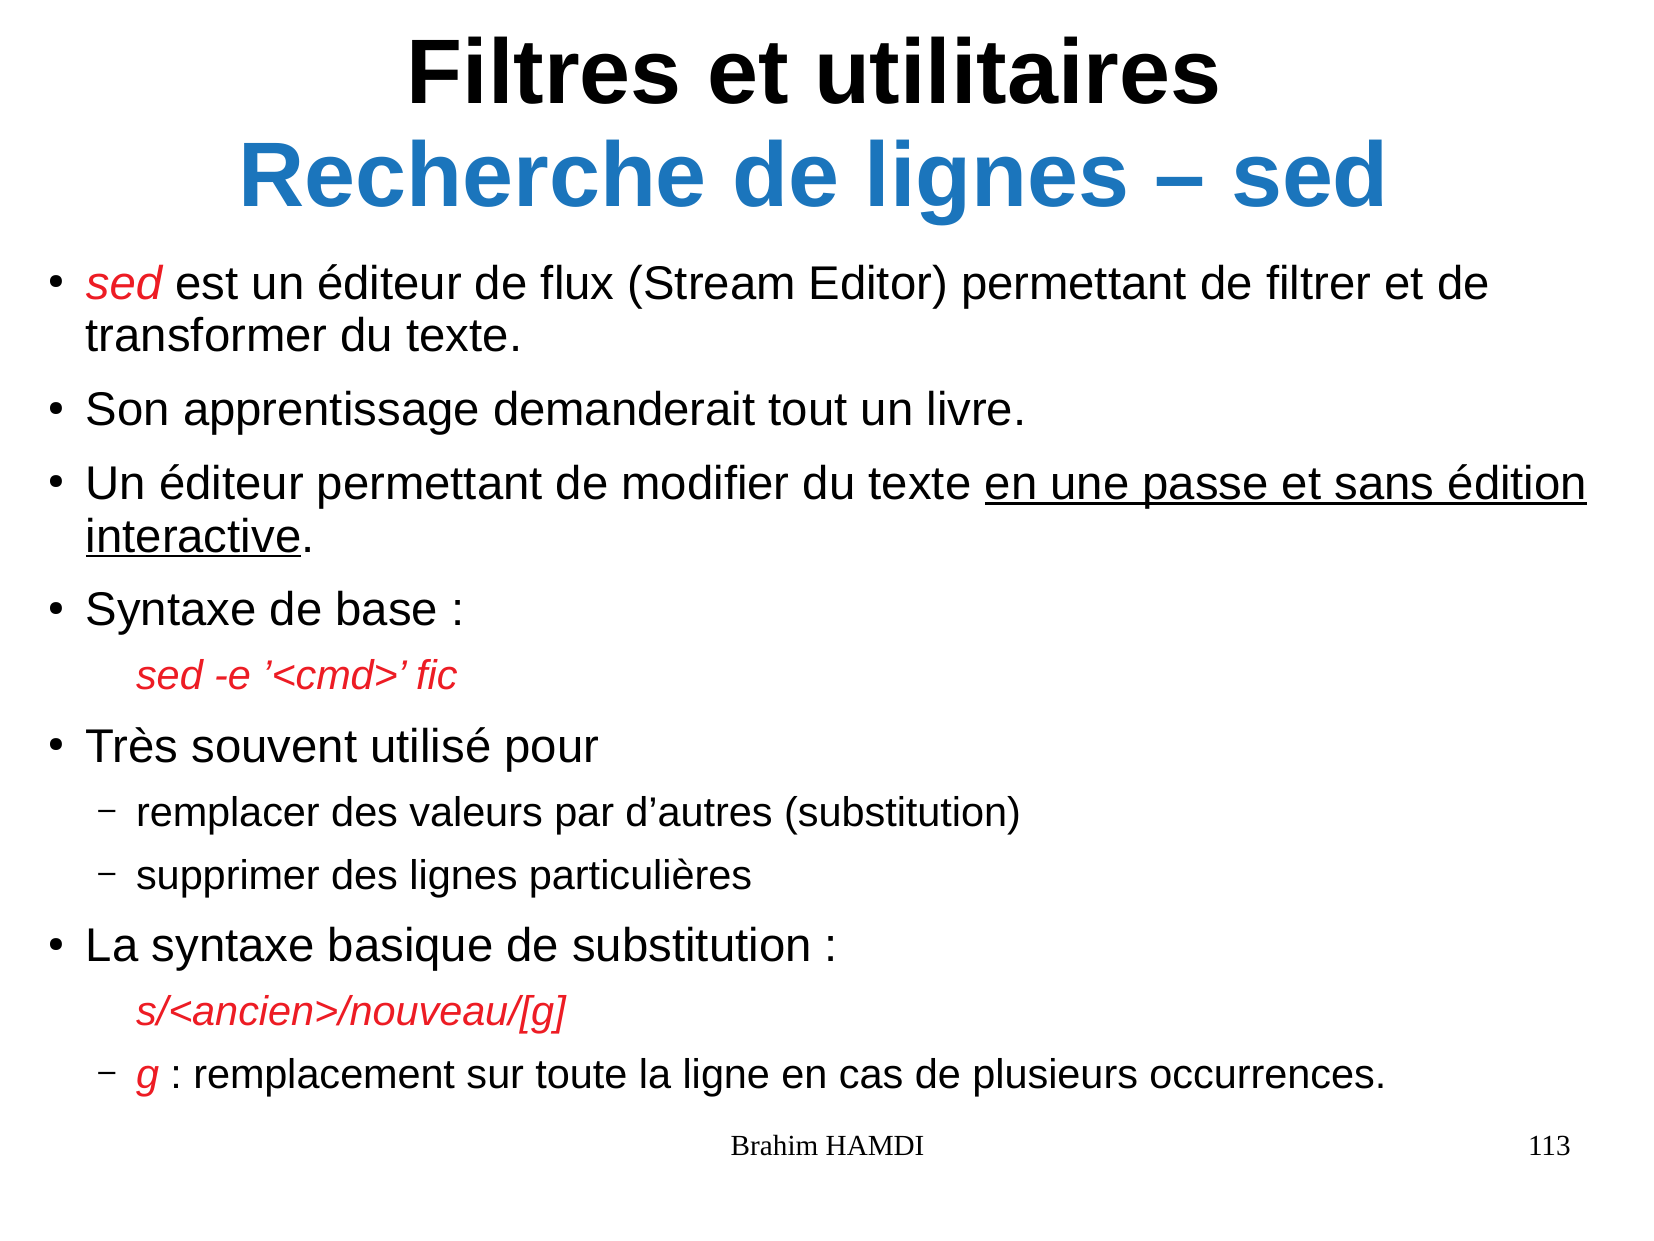

# Filtres et utilitaires Recherche de lignes – sed
sed est un éditeur de flux (Stream Editor) permettant de filtrer et de transformer du texte.
Son apprentissage demanderait tout un livre.
Un éditeur permettant de modifier du texte en une passe et sans édition interactive.
Syntaxe de base :
sed -e ’<cmd>’ fic
Très souvent utilisé pour
remplacer des valeurs par d’autres (substitution)
supprimer des lignes particulières
La syntaxe basique de substitution :
s/<ancien>/nouveau/[g]
g : remplacement sur toute la ligne en cas de plusieurs occurrences.
Brahim HAMDI
113